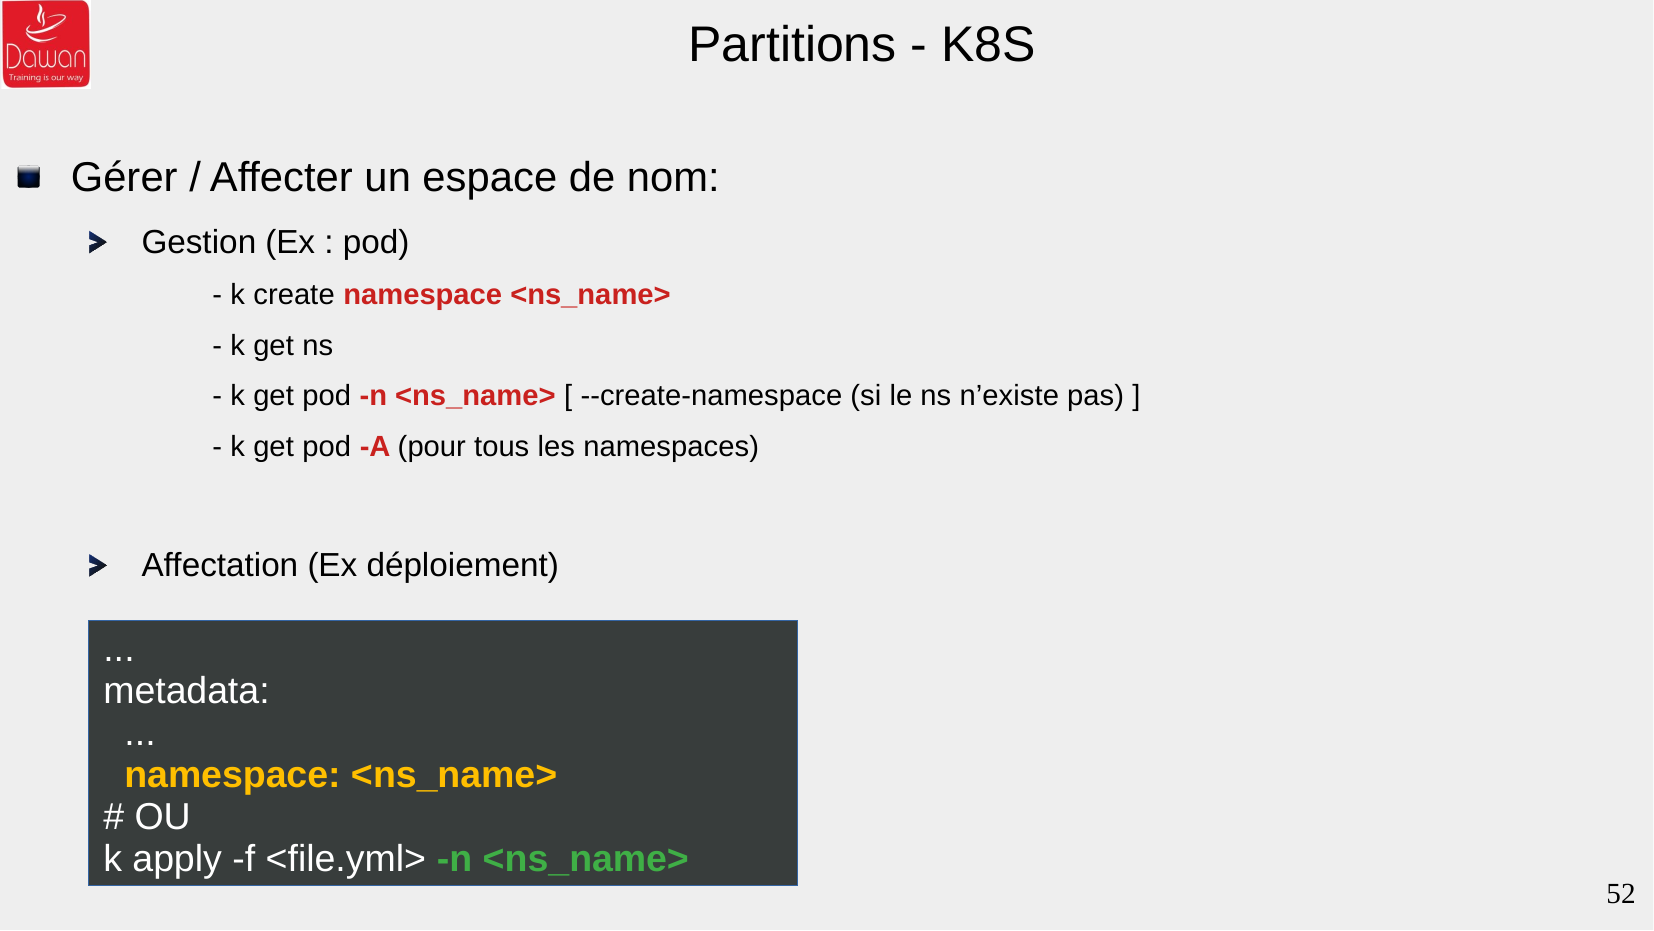

# Partitions - K8S
Gérer / Affecter un espace de nom:
Gestion (Ex : pod)
- k create namespace <ns_name>
- k get ns
- k get pod -n <ns_name> [ --create-namespace (si le ns n’existe pas) ]
- k get pod -A (pour tous les namespaces)
Affectation (Ex déploiement)
...
metadata:
 ...
 namespace: <ns_name>
# OU
k apply -f <file.yml> -n <ns_name>
52